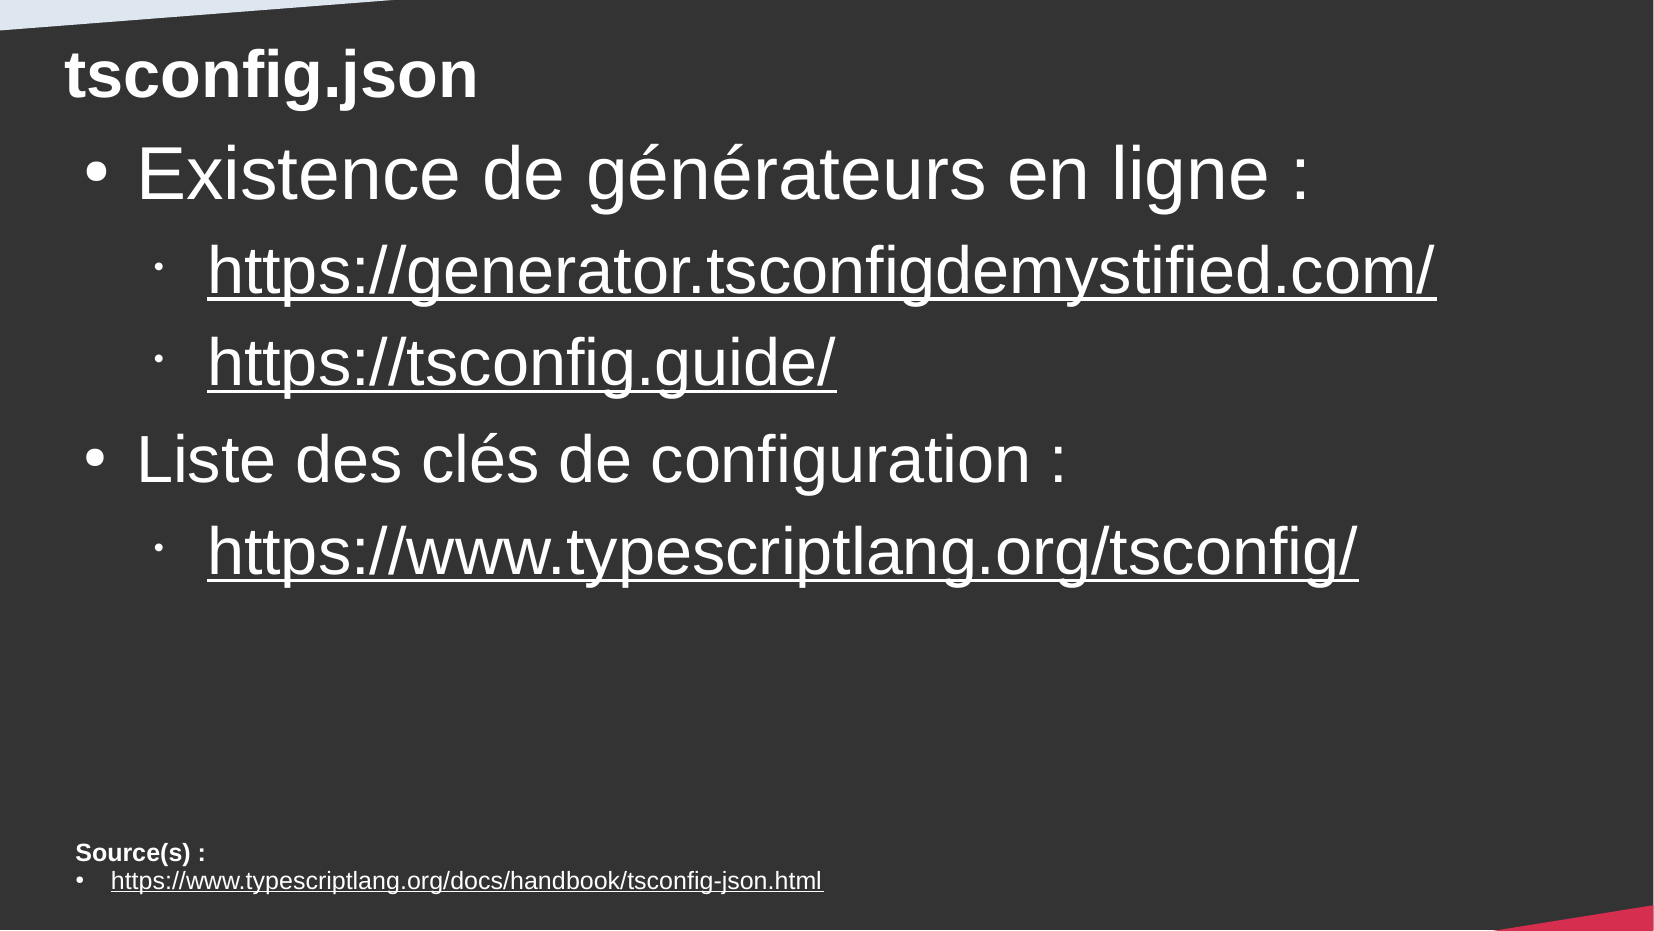

# tsconfig.json
Existence de générateurs en ligne :
https://generator.tsconfigdemystified.com/
https://tsconfig.guide/
Liste des clés de configuration :
https://www.typescriptlang.org/tsconfig/
Source(s) :
https://www.typescriptlang.org/docs/handbook/tsconfig-json.html